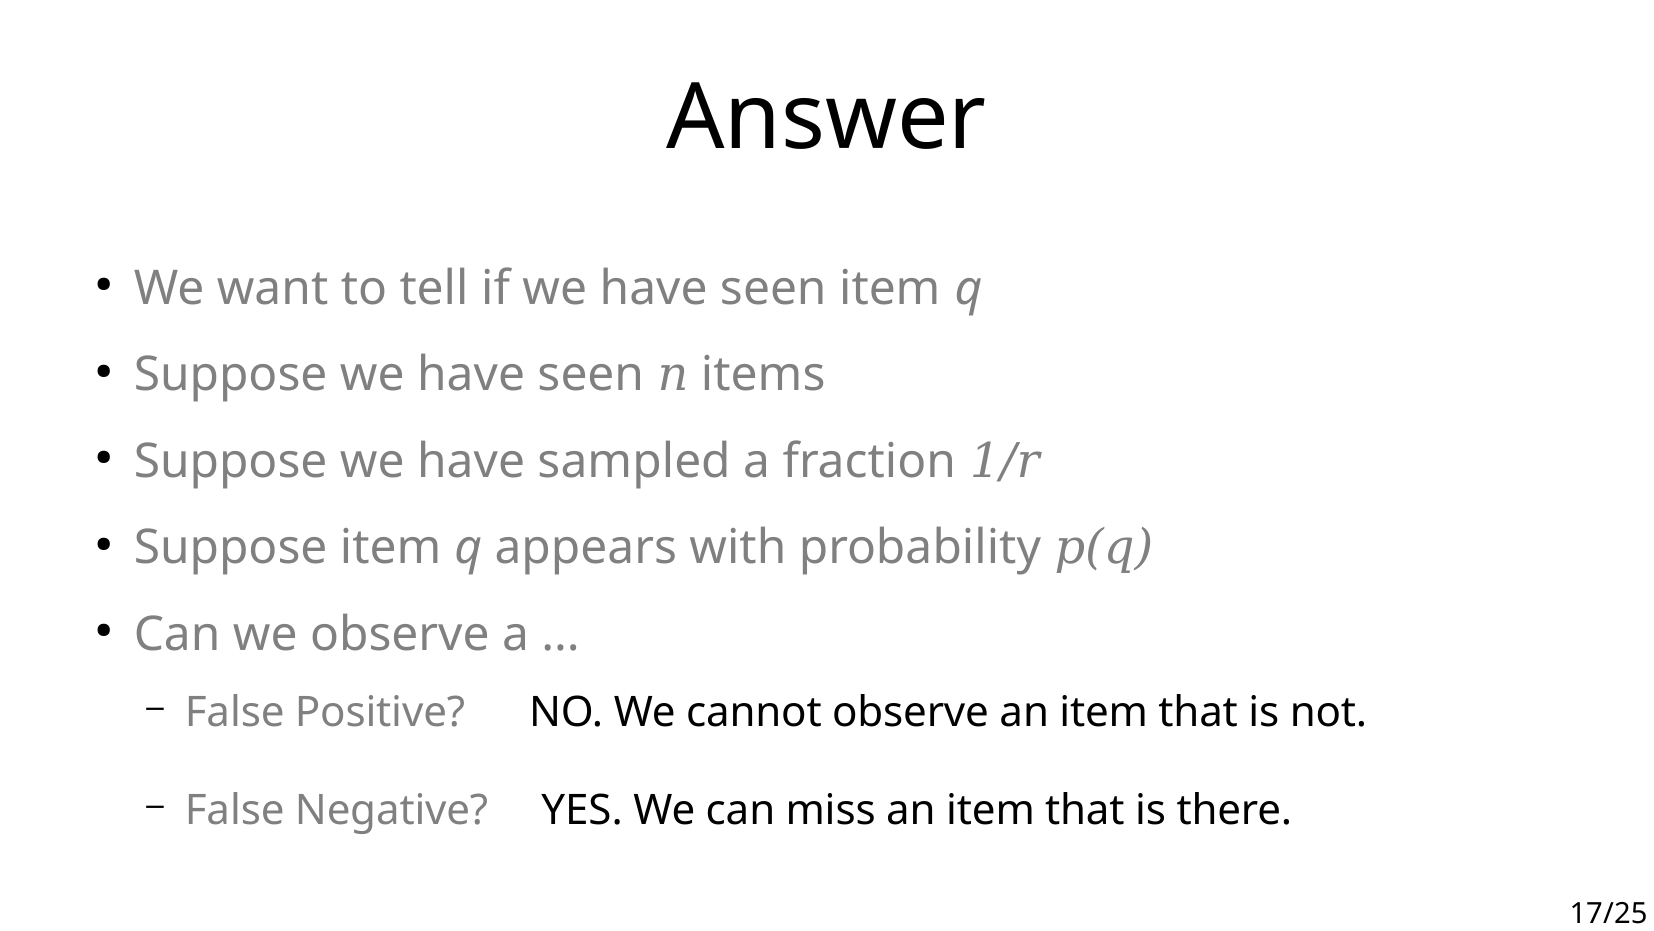

# Answer
We want to tell if we have seen item q
Suppose we have seen n items
Suppose we have sampled a fraction 1/r
Suppose item q appears with probability p(q)
Can we observe a ...
False Positive? NO. We cannot observe an item that is not.
False Negative? YES. We can miss an item that is there.
17